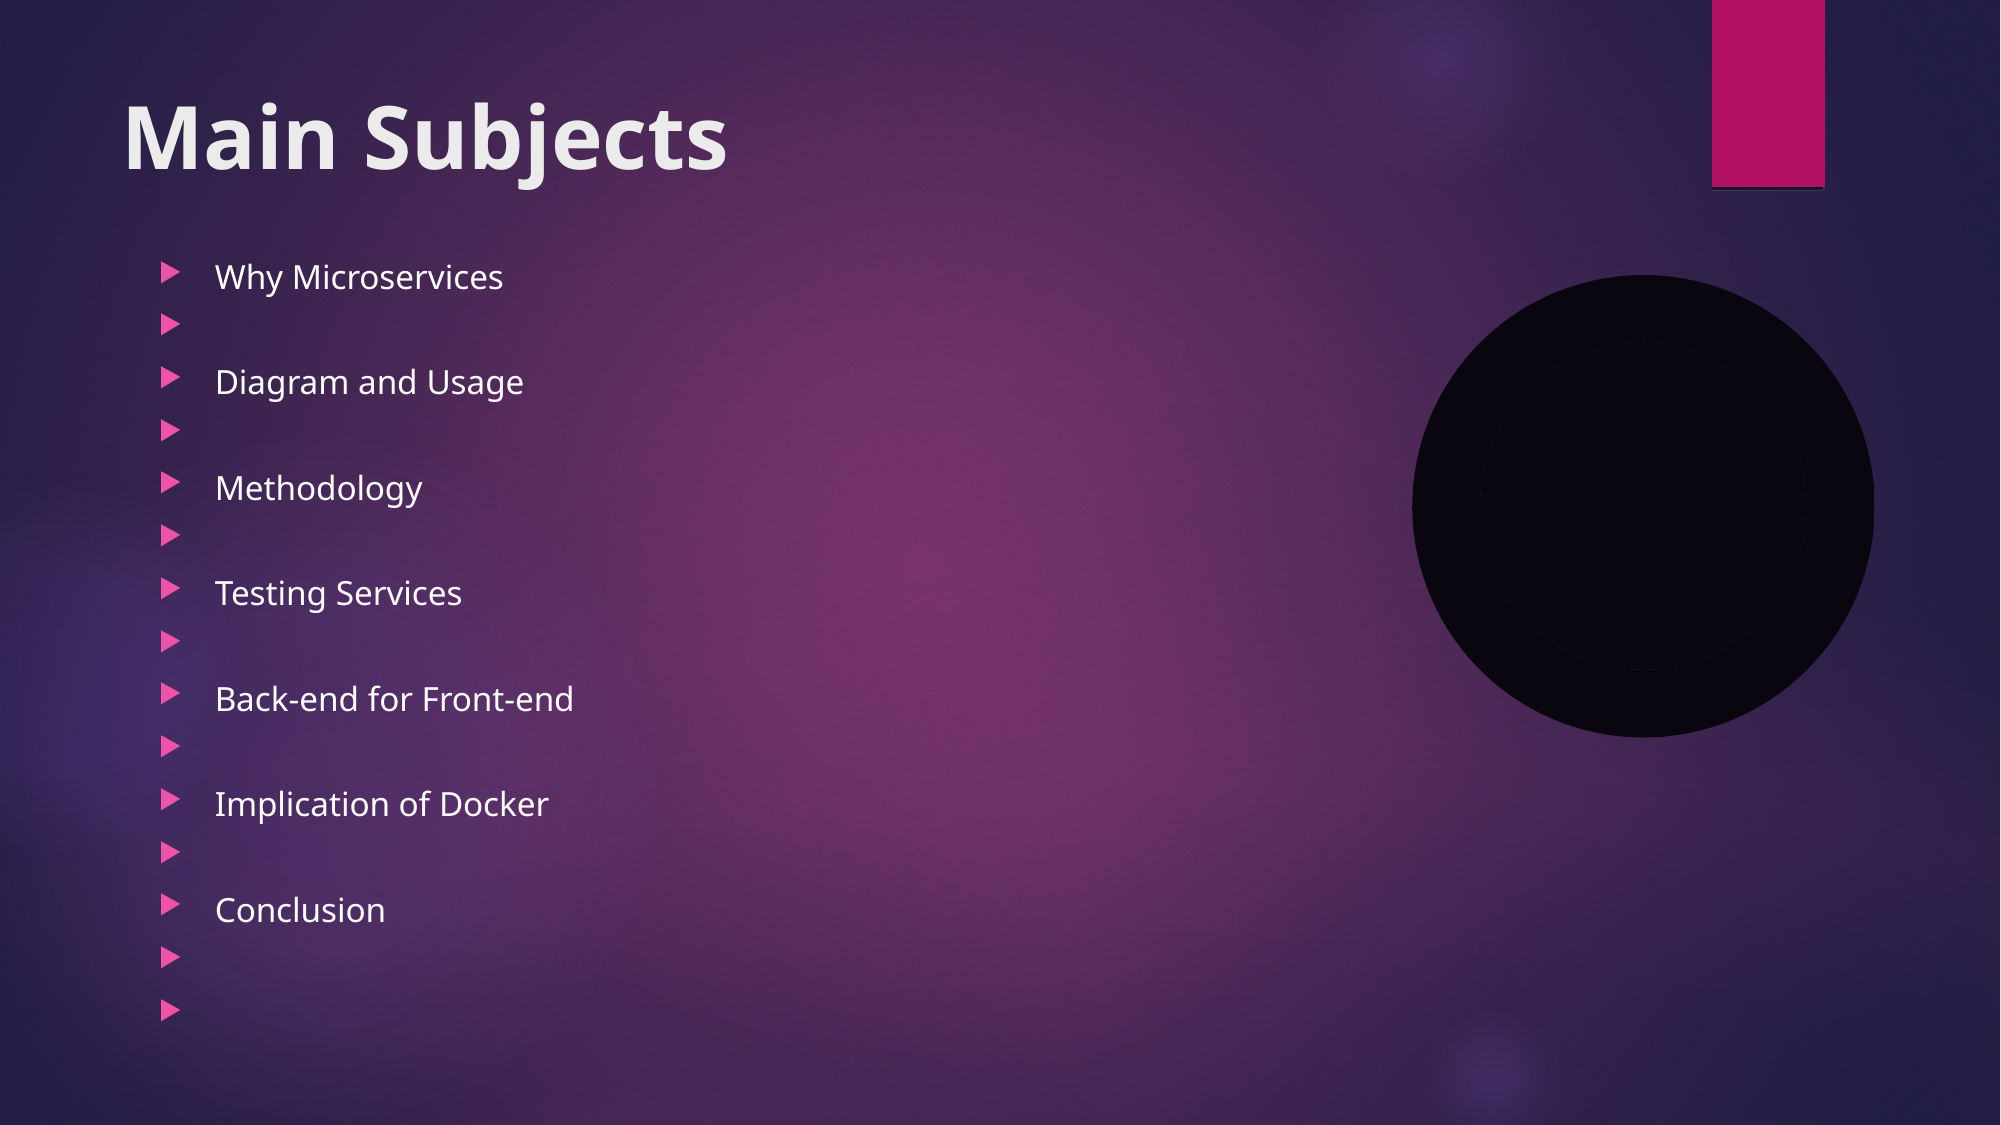

# Main Subjects
Why Microservices
Diagram and Usage
Methodology
Testing Services
Back-end for Front-end
Implication of Docker
Conclusion